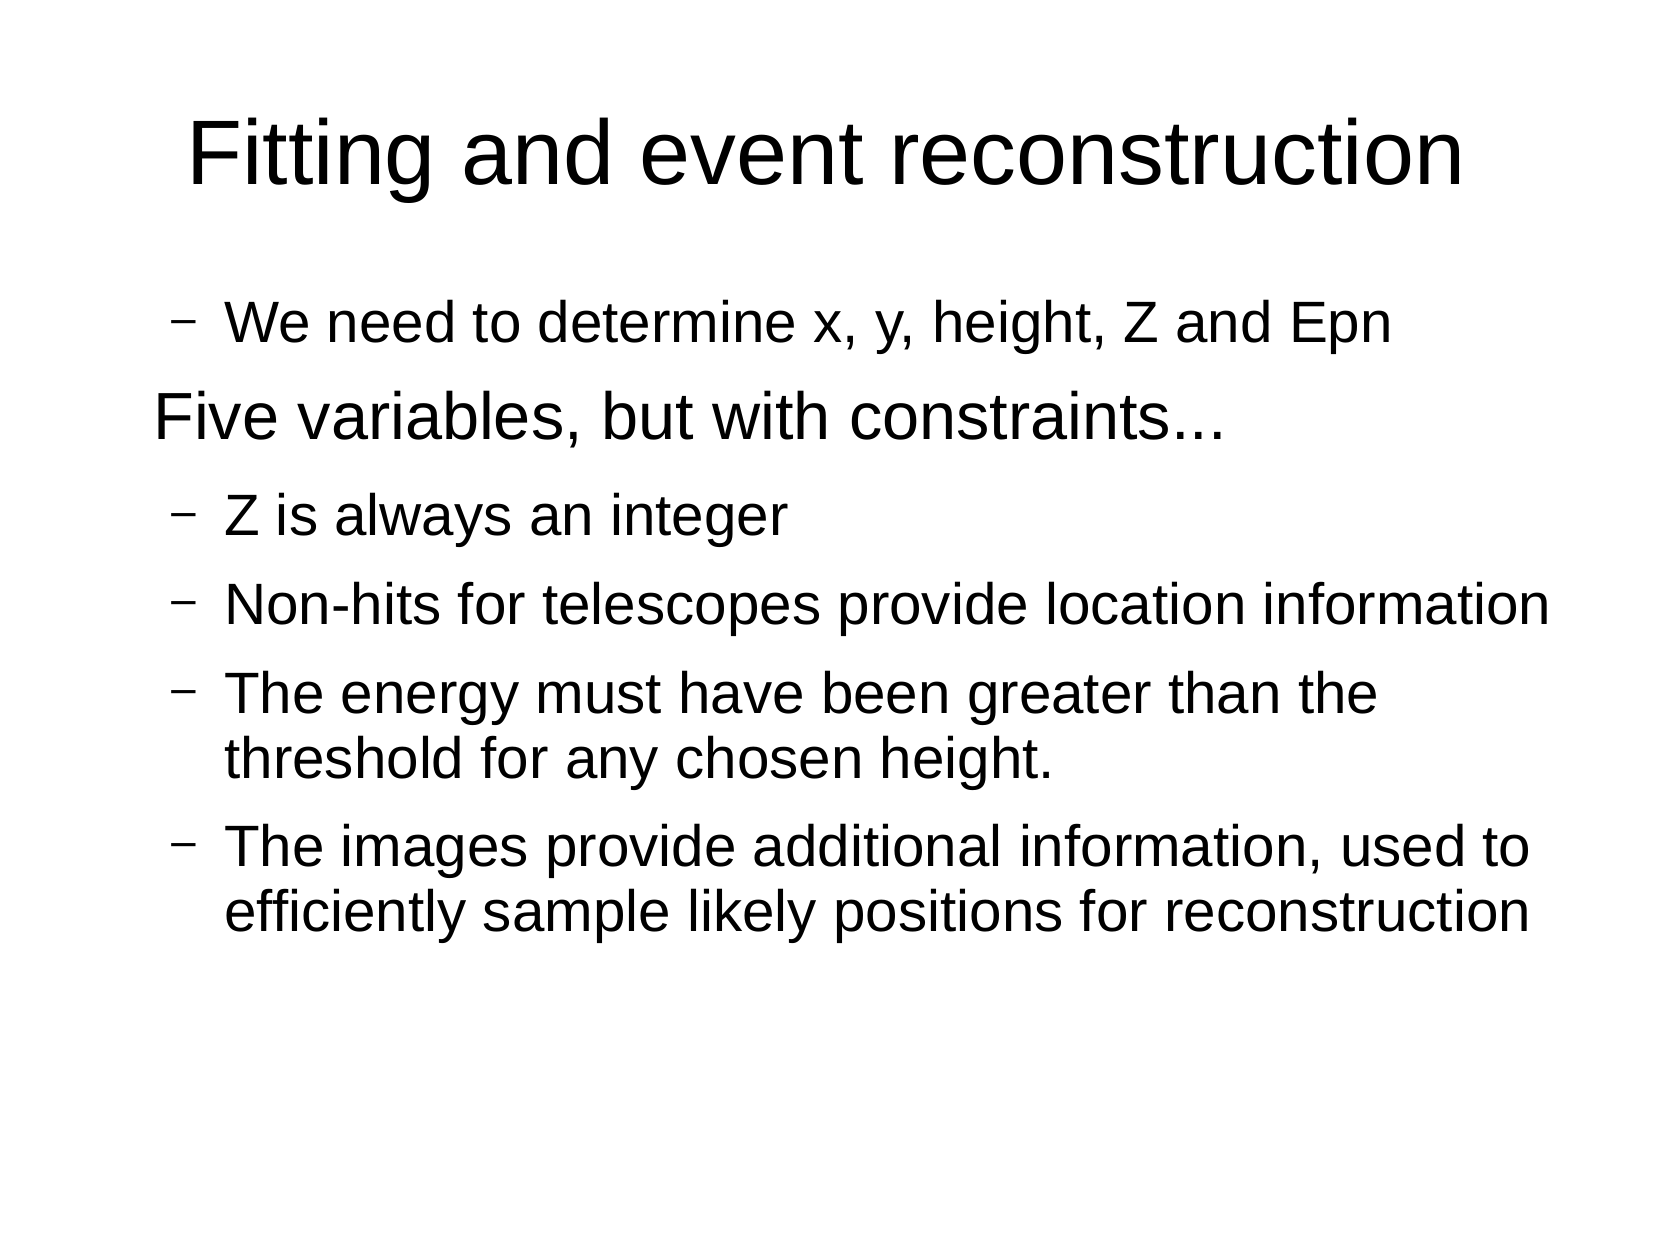

# Fitting and event reconstruction
We need to determine x, y, height, Z and Epn
Five variables, but with constraints...
Z is always an integer
Non-hits for telescopes provide location information
The energy must have been greater than the threshold for any chosen height.
The images provide additional information, used to efficiently sample likely positions for reconstruction